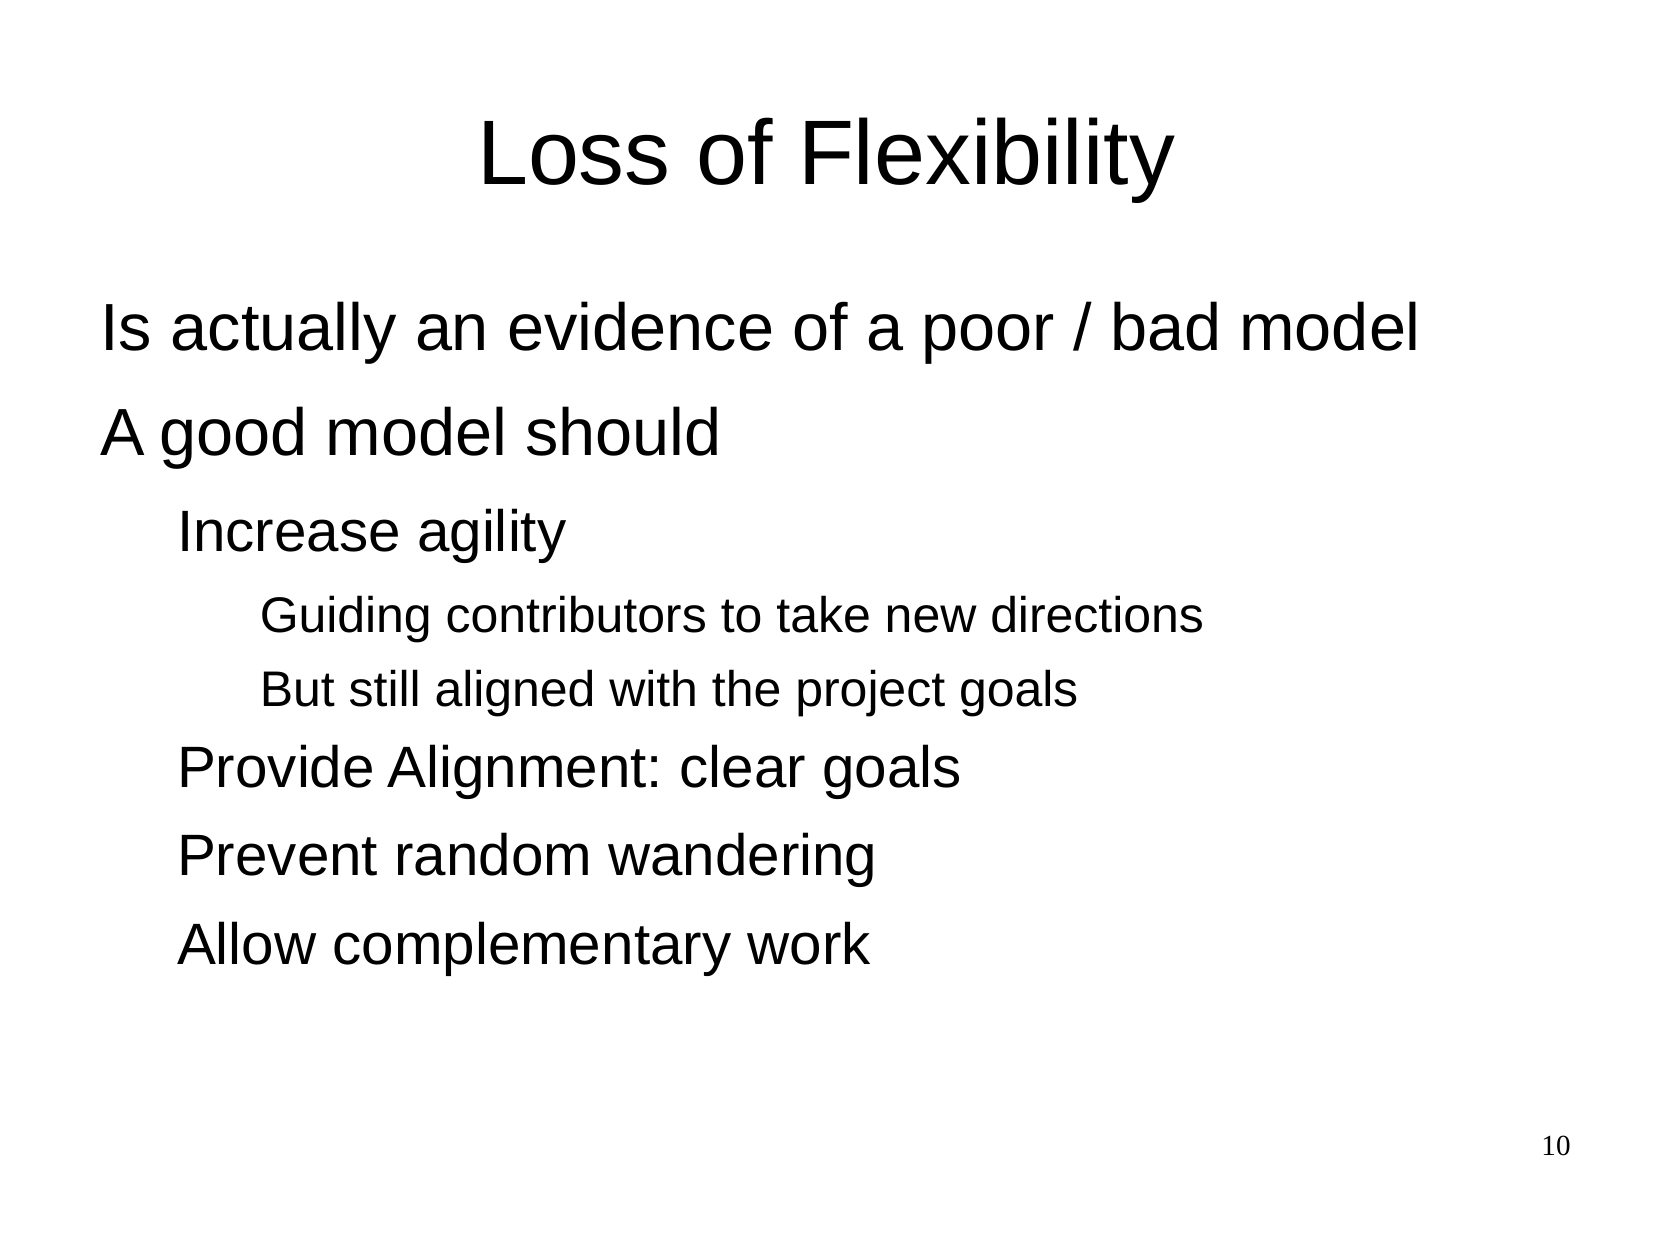

# Loss of Flexibility
Is actually an evidence of a poor / bad model
A good model should
Increase agility
Guiding contributors to take new directions
But still aligned with the project goals
Provide Alignment: clear goals
Prevent random wandering
Allow complementary work
10